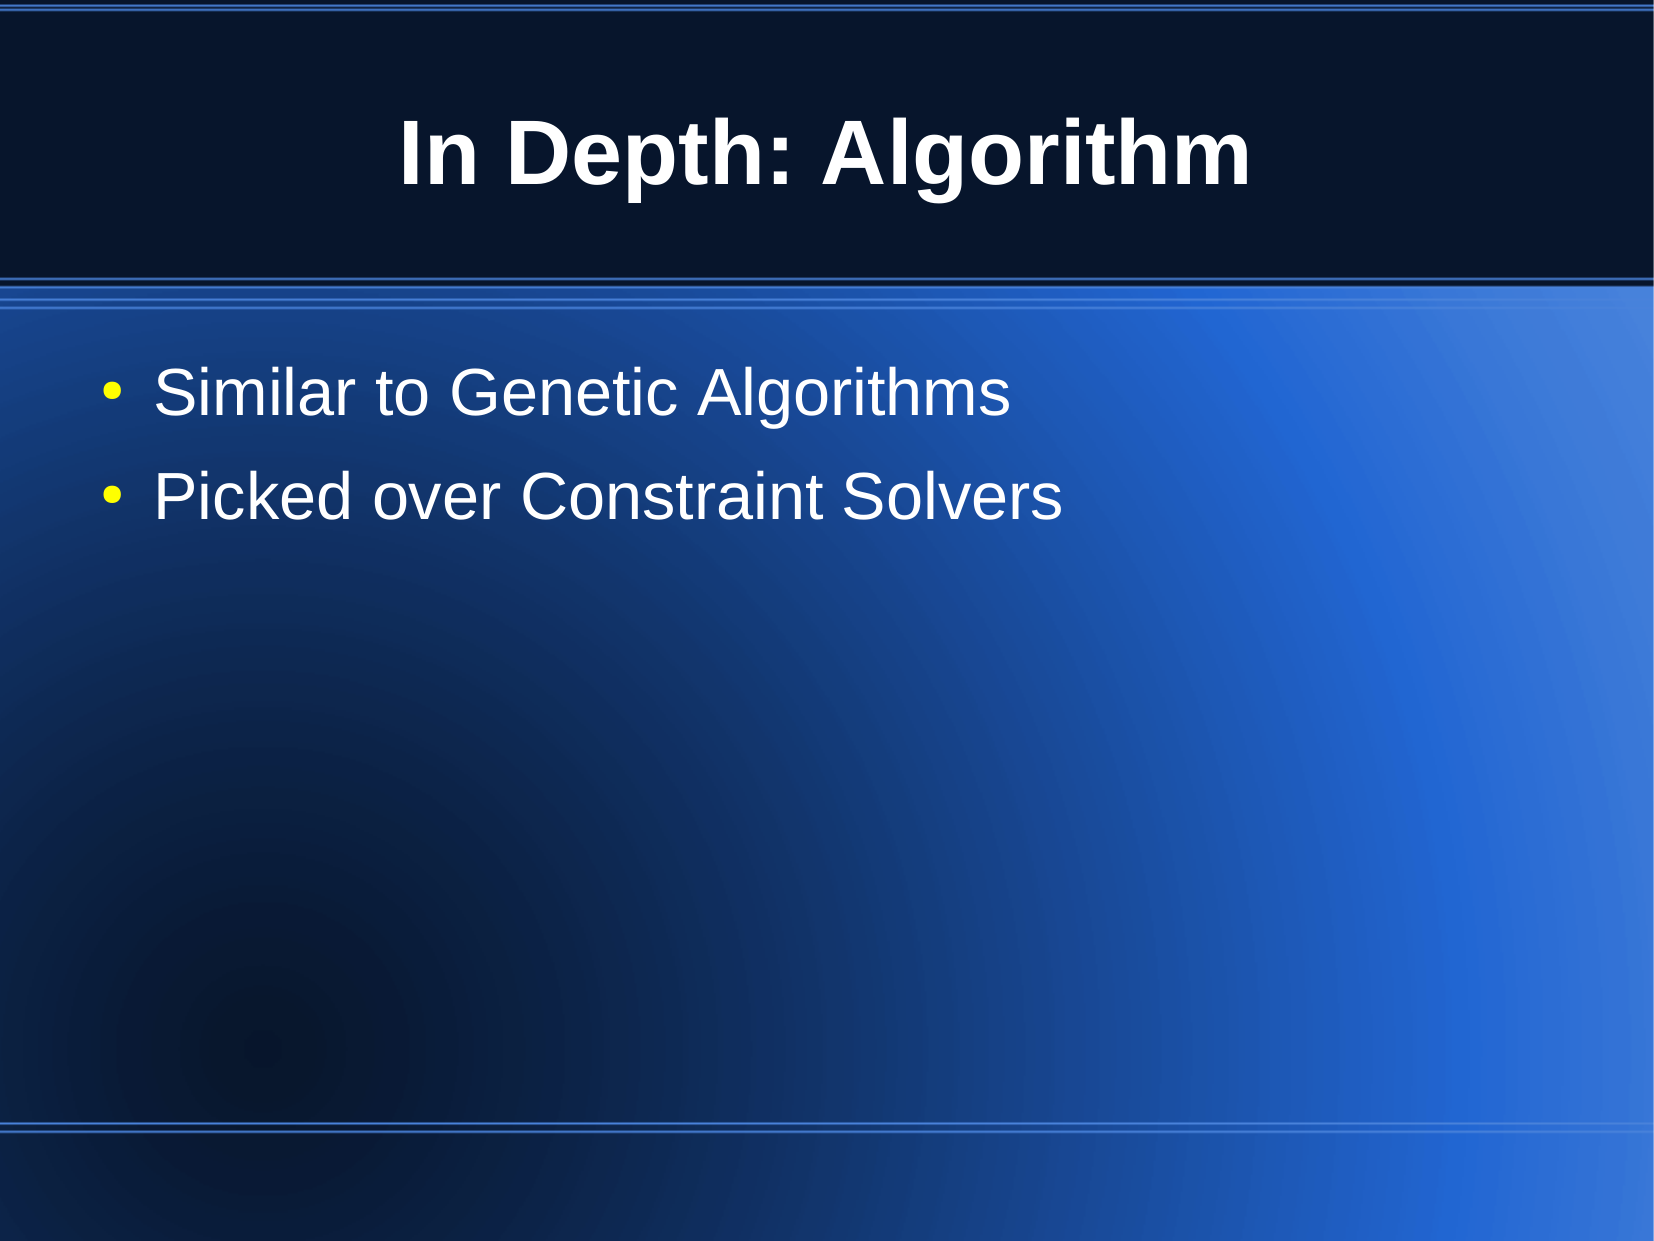

# In Depth: Algorithm
Similar to Genetic Algorithms
Picked over Constraint Solvers